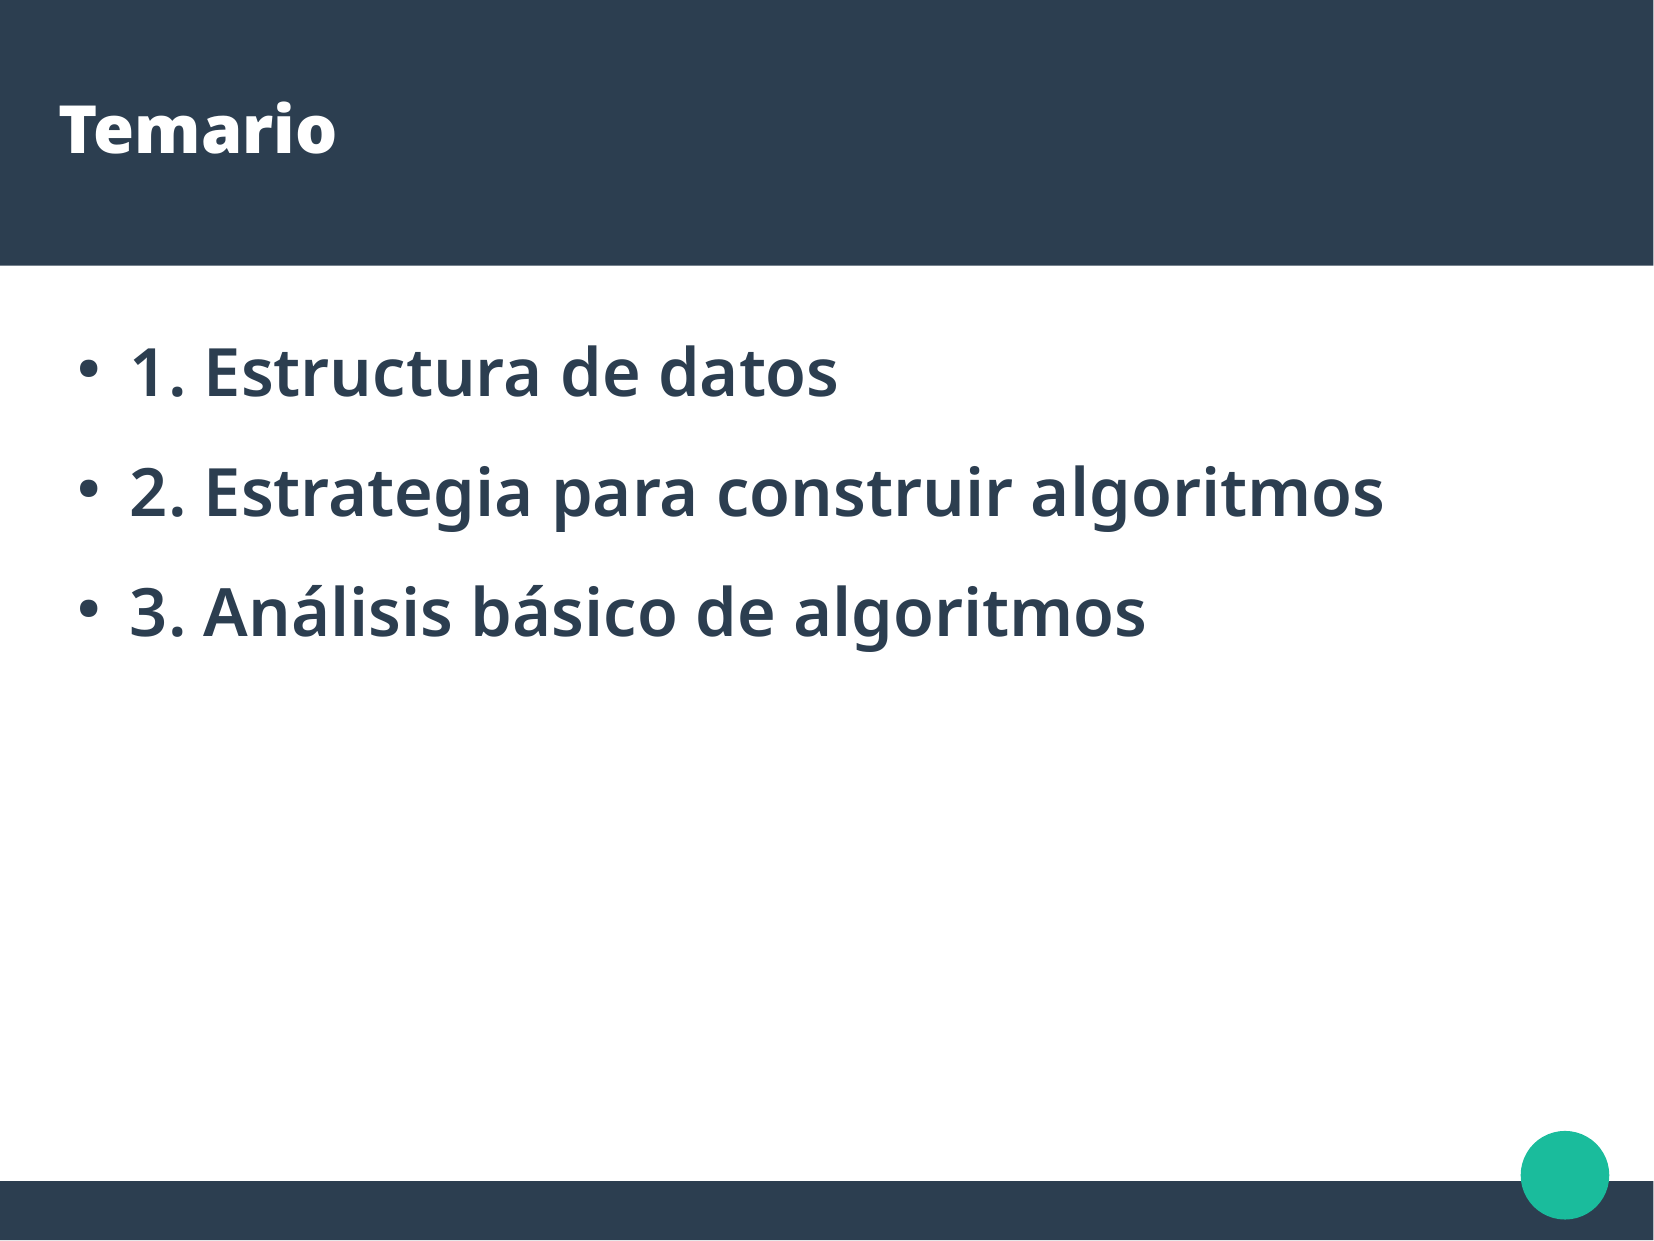

# Temario
1. Estructura de datos
2. Estrategia para construir algoritmos
3. Análisis básico de algoritmos